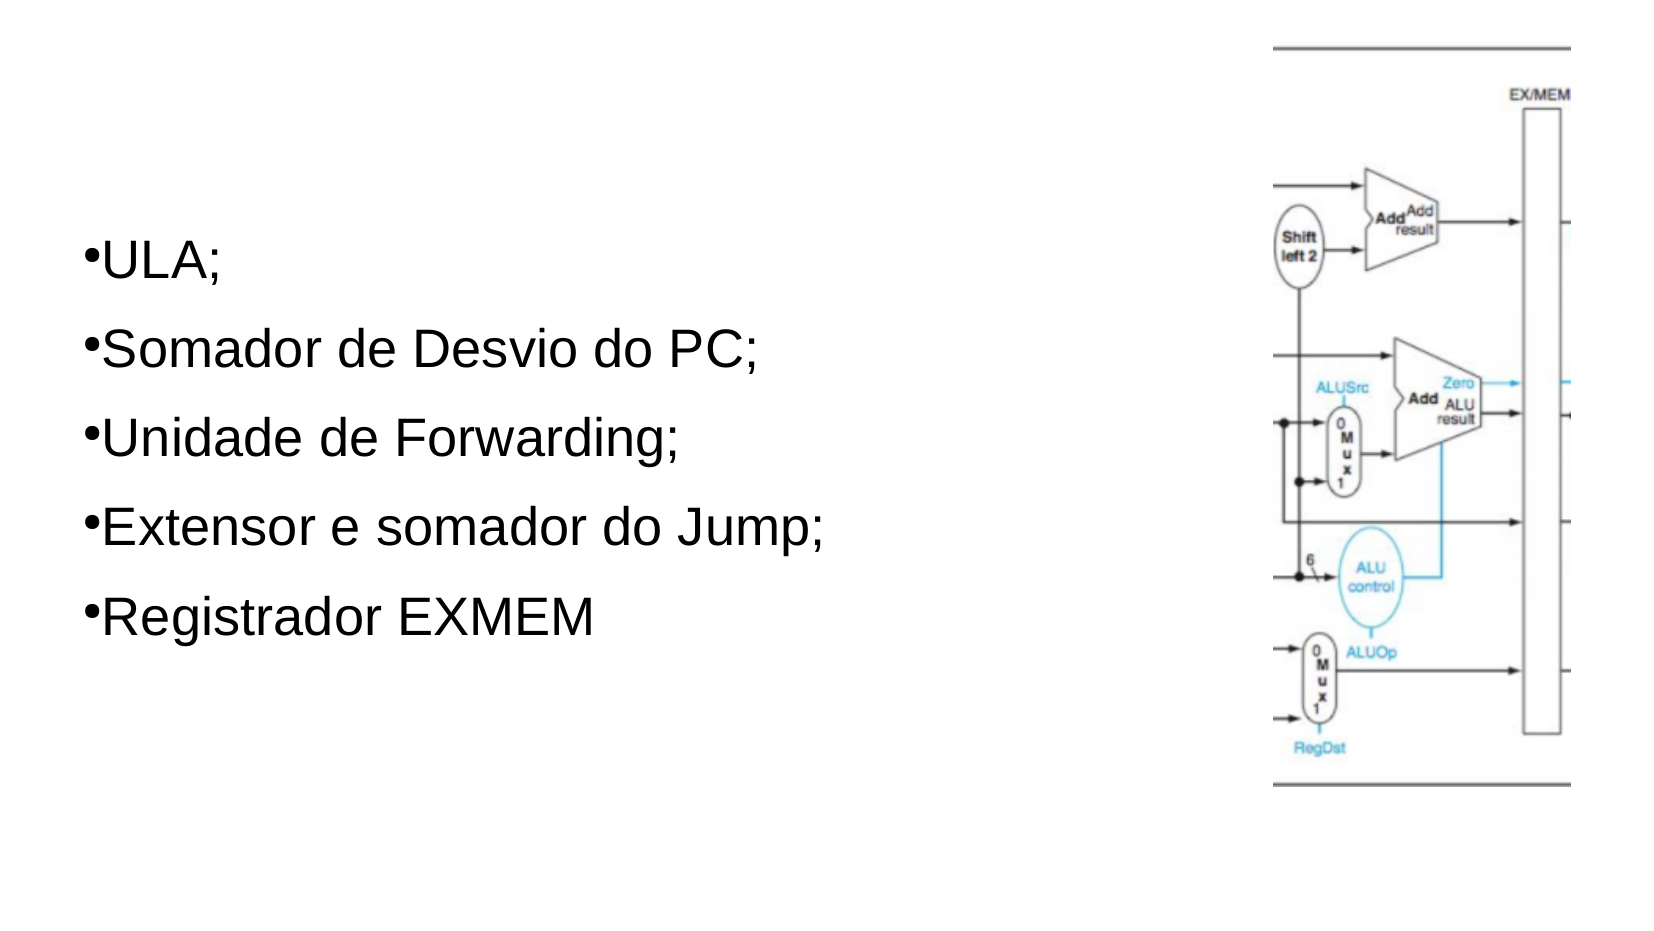

# EX
ULA;
Somador de Desvio do PC;
Unidade de Forwarding;
Extensor e somador do Jump;
Registrador EXMEM